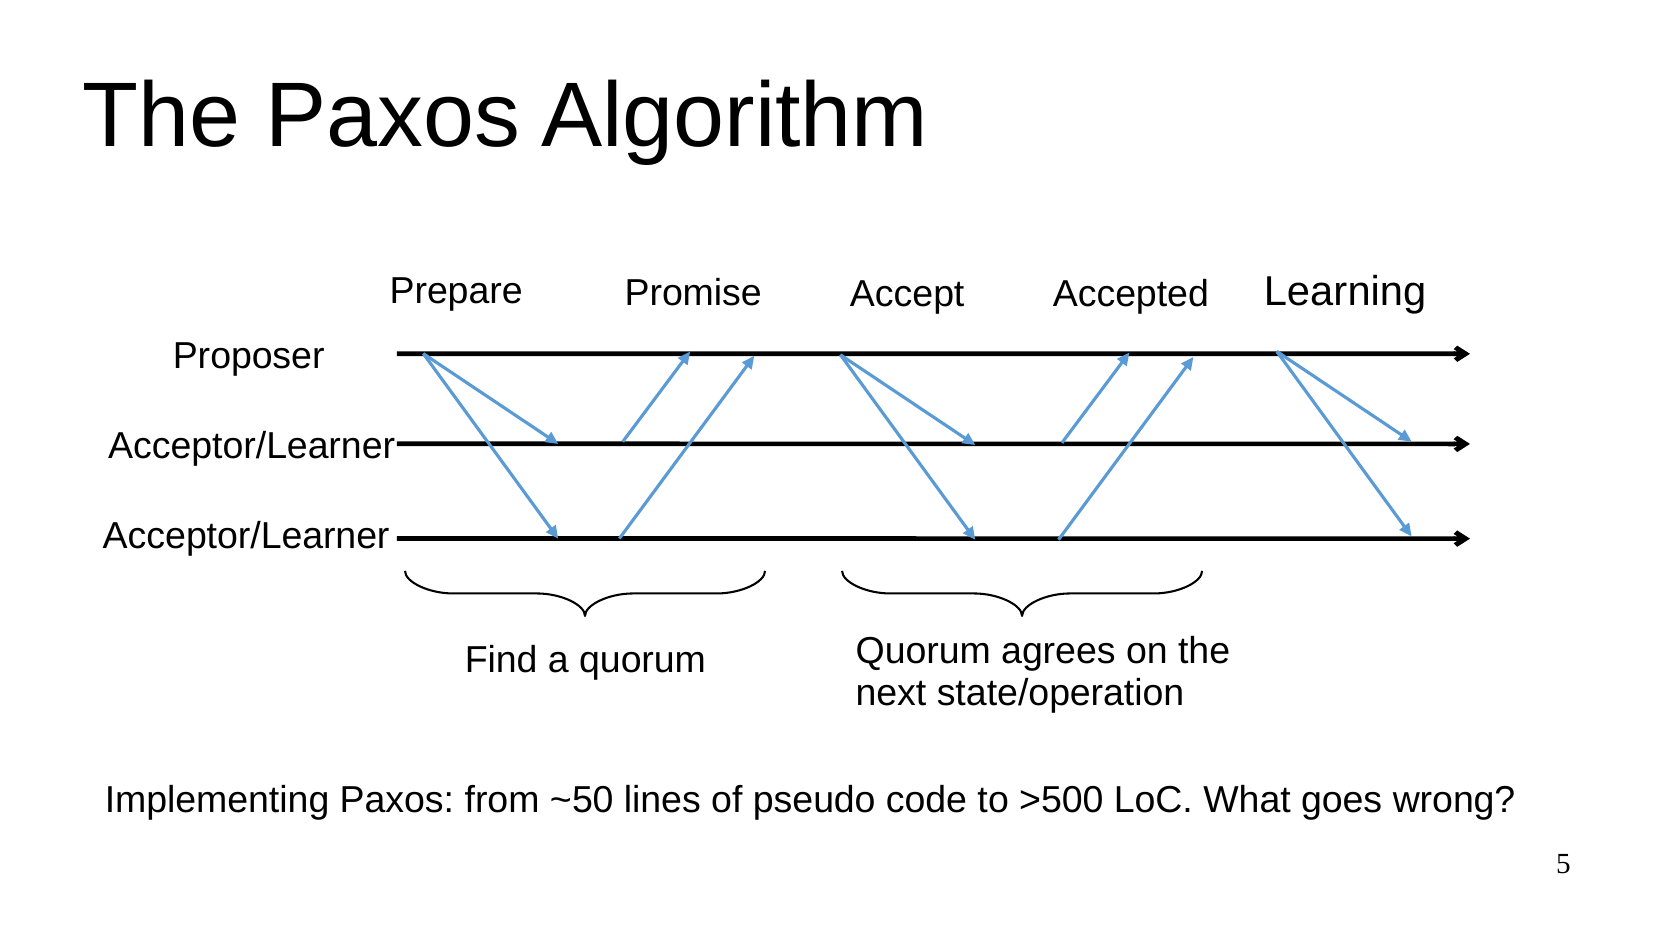

# The Paxos Algorithm
Learning
Prepare
Promise
Accepted
Accept
Proposer
Acceptor/Learner
Acceptor/Learner
Quorum agrees on the
next state/operation
Find a quorum
Implementing Paxos: from ~50 lines of pseudo code to >500 LoC. What goes wrong?
5